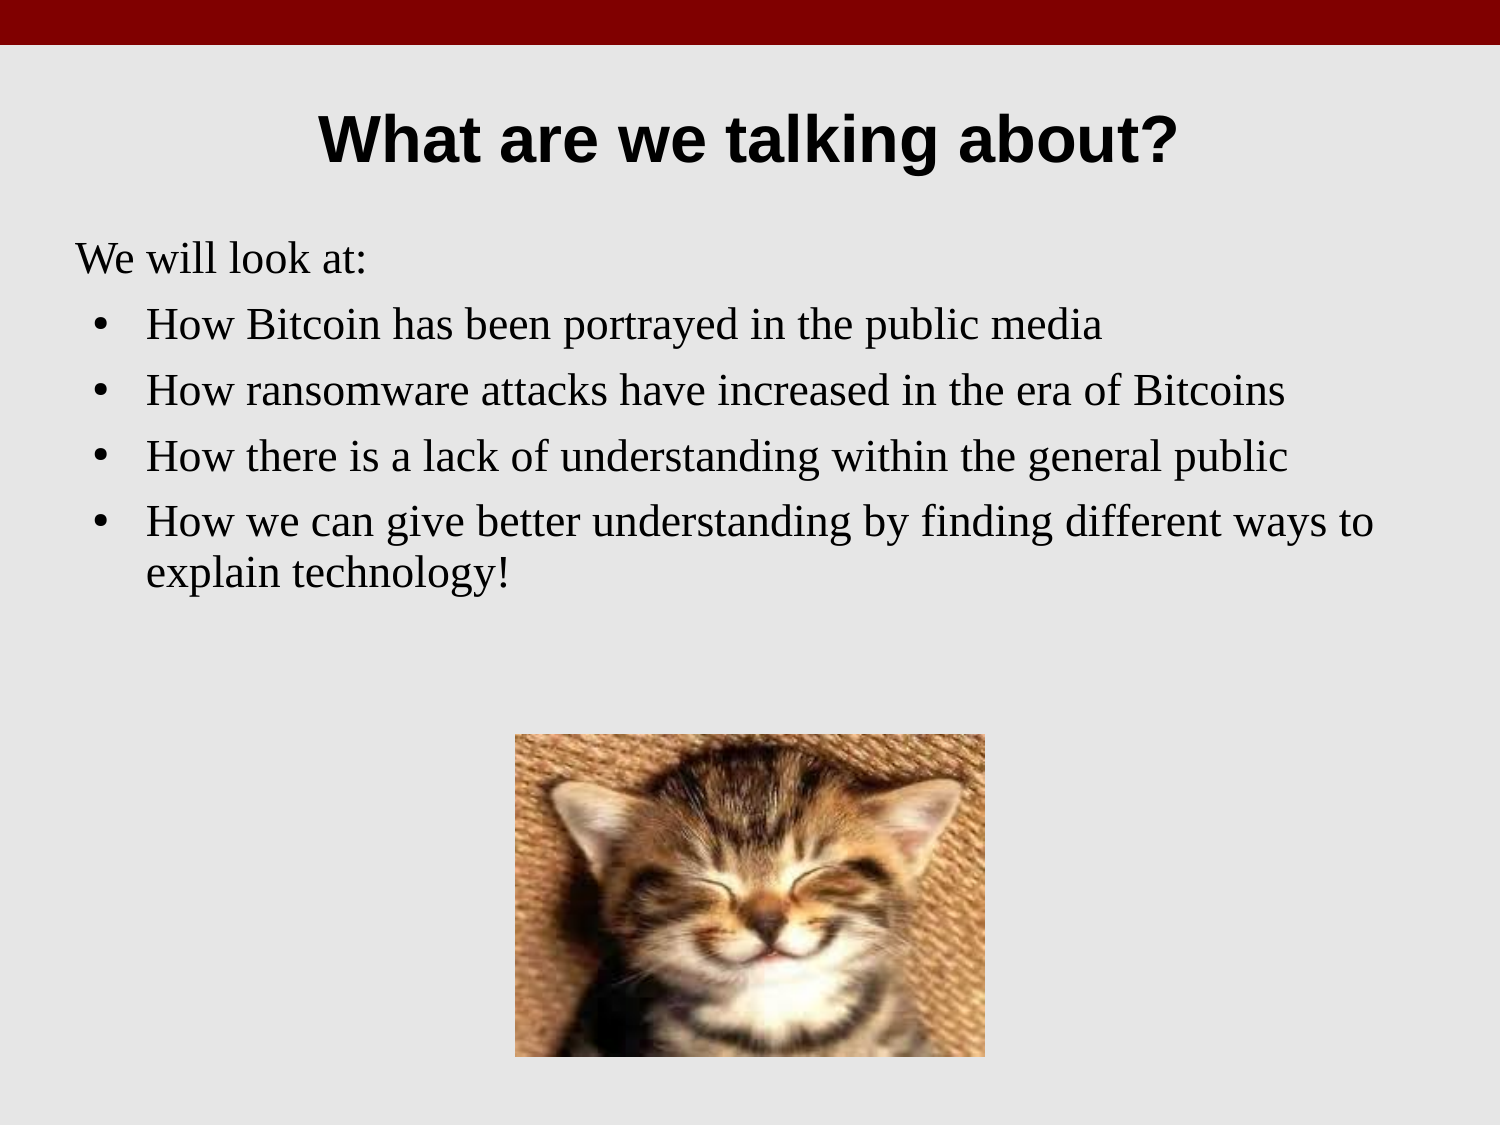

# What are we talking about?
We will look at:
How Bitcoin has been portrayed in the public media
How ransomware attacks have increased in the era of Bitcoins
How there is a lack of understanding within the general public
How we can give better understanding by finding different ways to explain technology!